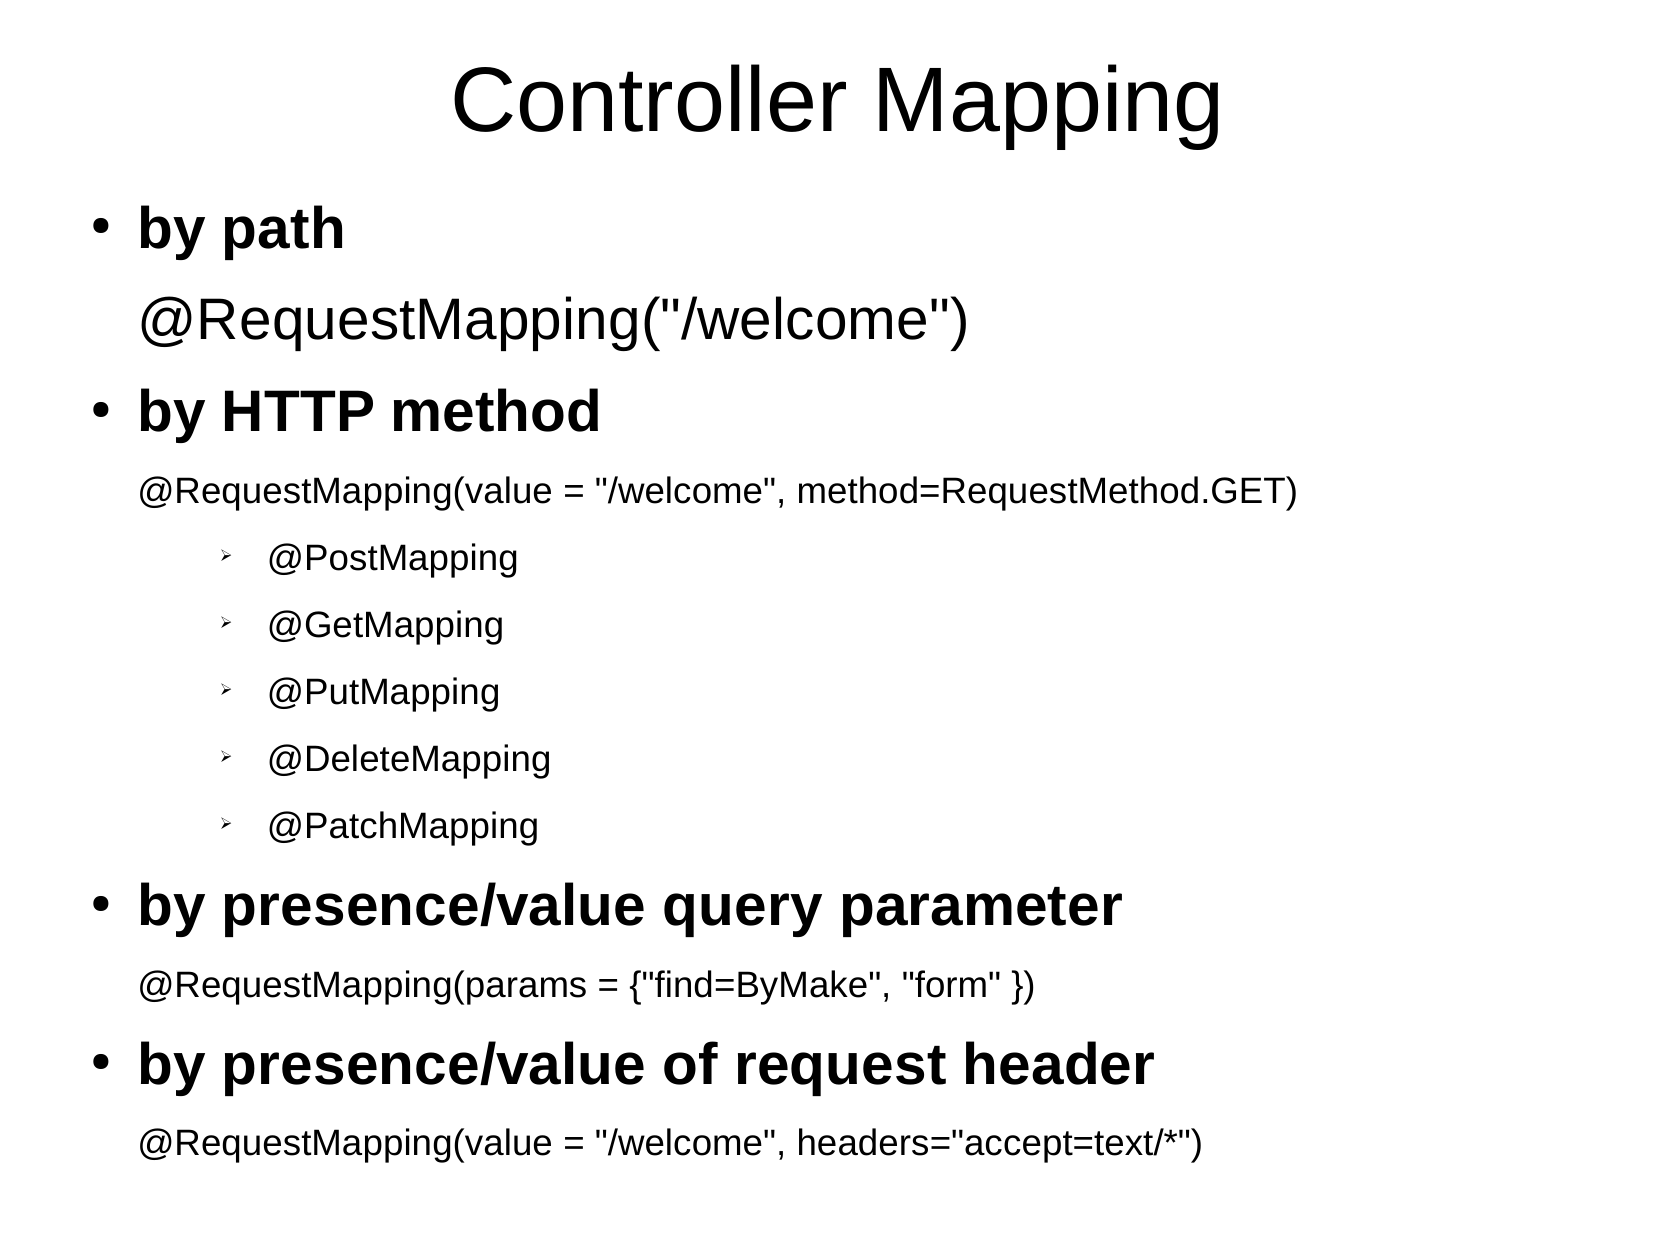

# Controller Mapping
by path
@RequestMapping("/welcome")
by HTTP method
@RequestMapping(value = "/welcome", method=RequestMethod.GET)
@PostMapping
@GetMapping
@PutMapping
@DeleteMapping
@PatchMapping
by presence/value query parameter
@RequestMapping(params = {"find=ByMake", "form" })
by presence/value of request header
@RequestMapping(value = "/welcome", headers="accept=text/*")